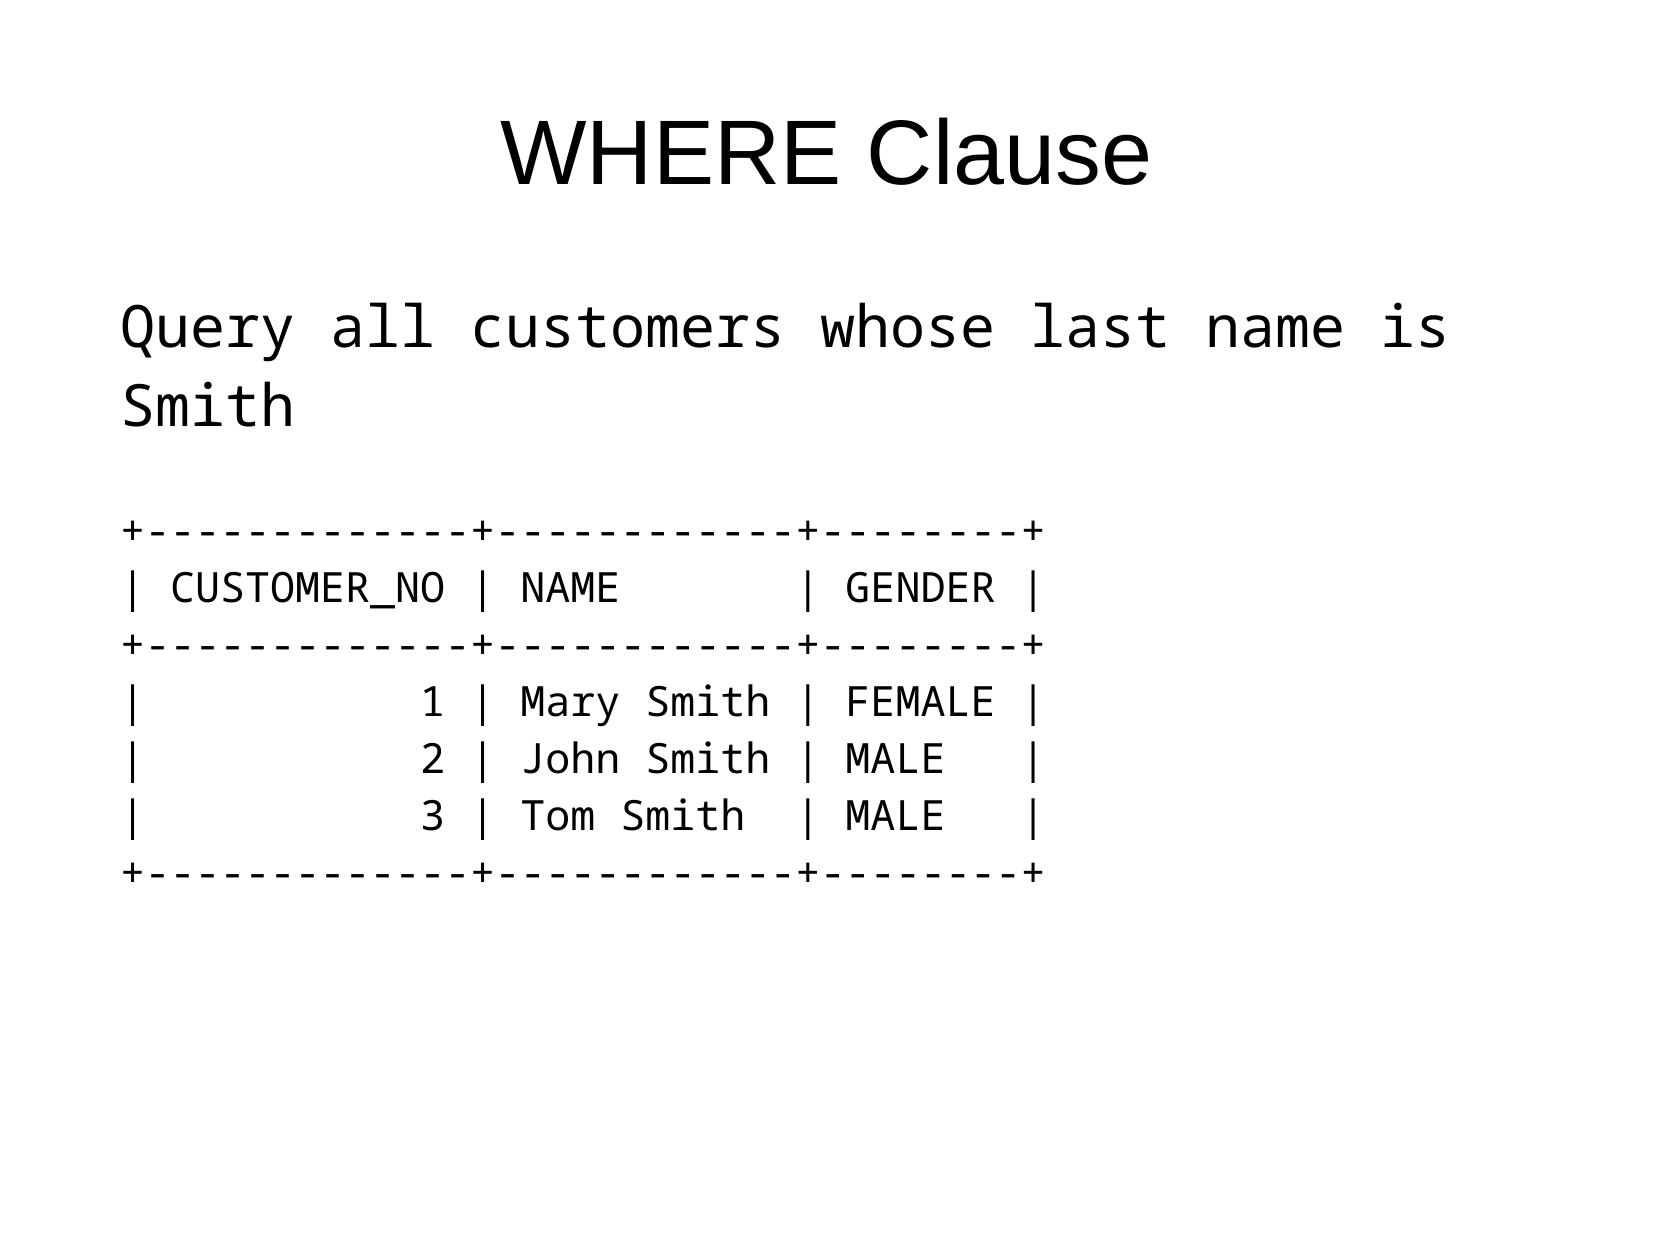

# WHERE Clause
Query all customers whose last name is Smith
+-------------+------------+--------+
| CUSTOMER_NO | NAME | GENDER |
+-------------+------------+--------+
| 1 | Mary Smith | FEMALE |
| 2 | John Smith | MALE |
| 3 | Tom Smith | MALE |
+-------------+------------+--------+